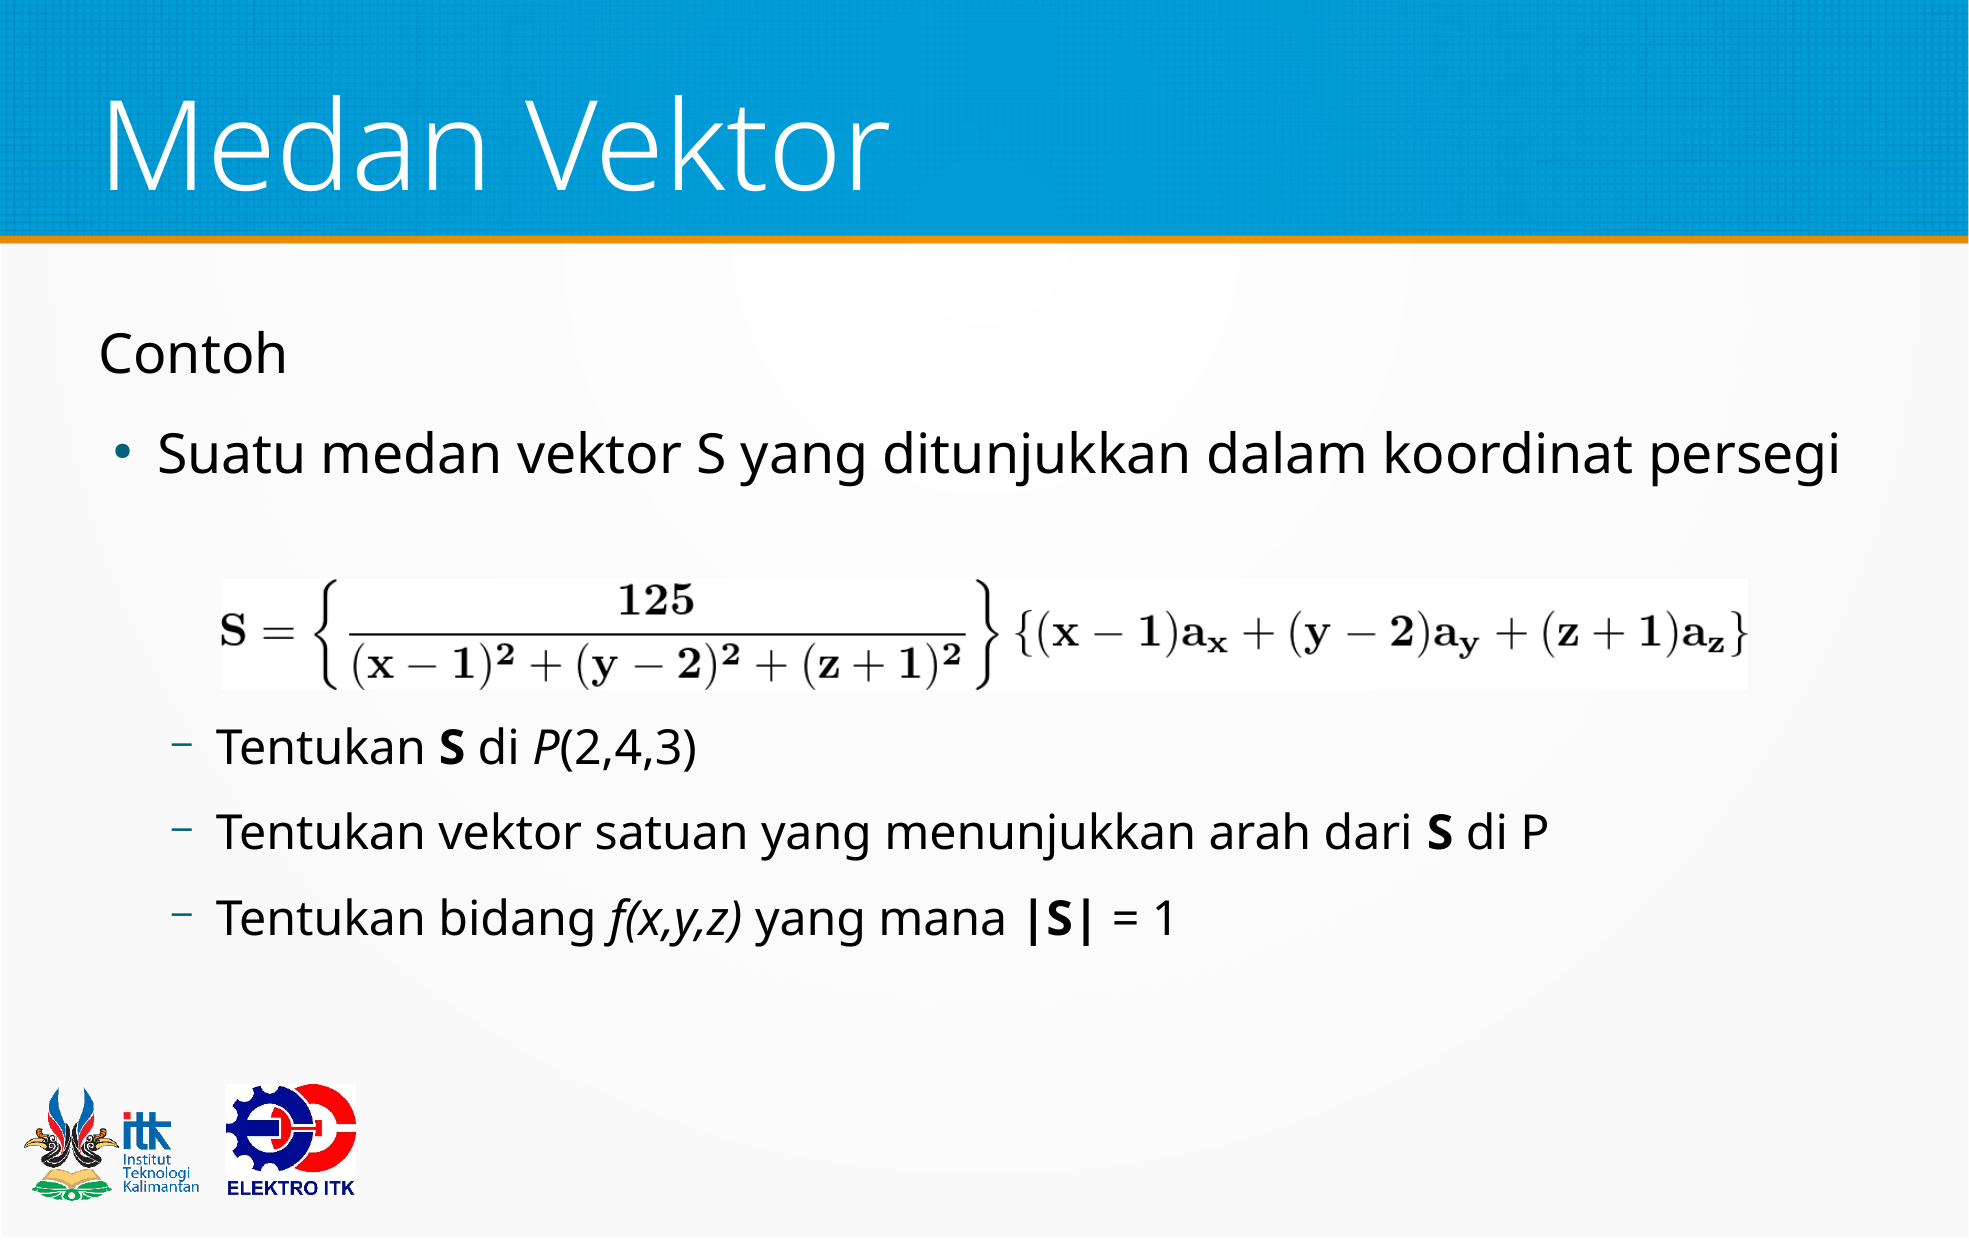

# Medan Vektor
Contoh
Suatu medan vektor S yang ditunjukkan dalam koordinat persegi
Tentukan S di P(2,4,3)
Tentukan vektor satuan yang menunjukkan arah dari S di P
Tentukan bidang f(x,y,z) yang mana |S| = 1